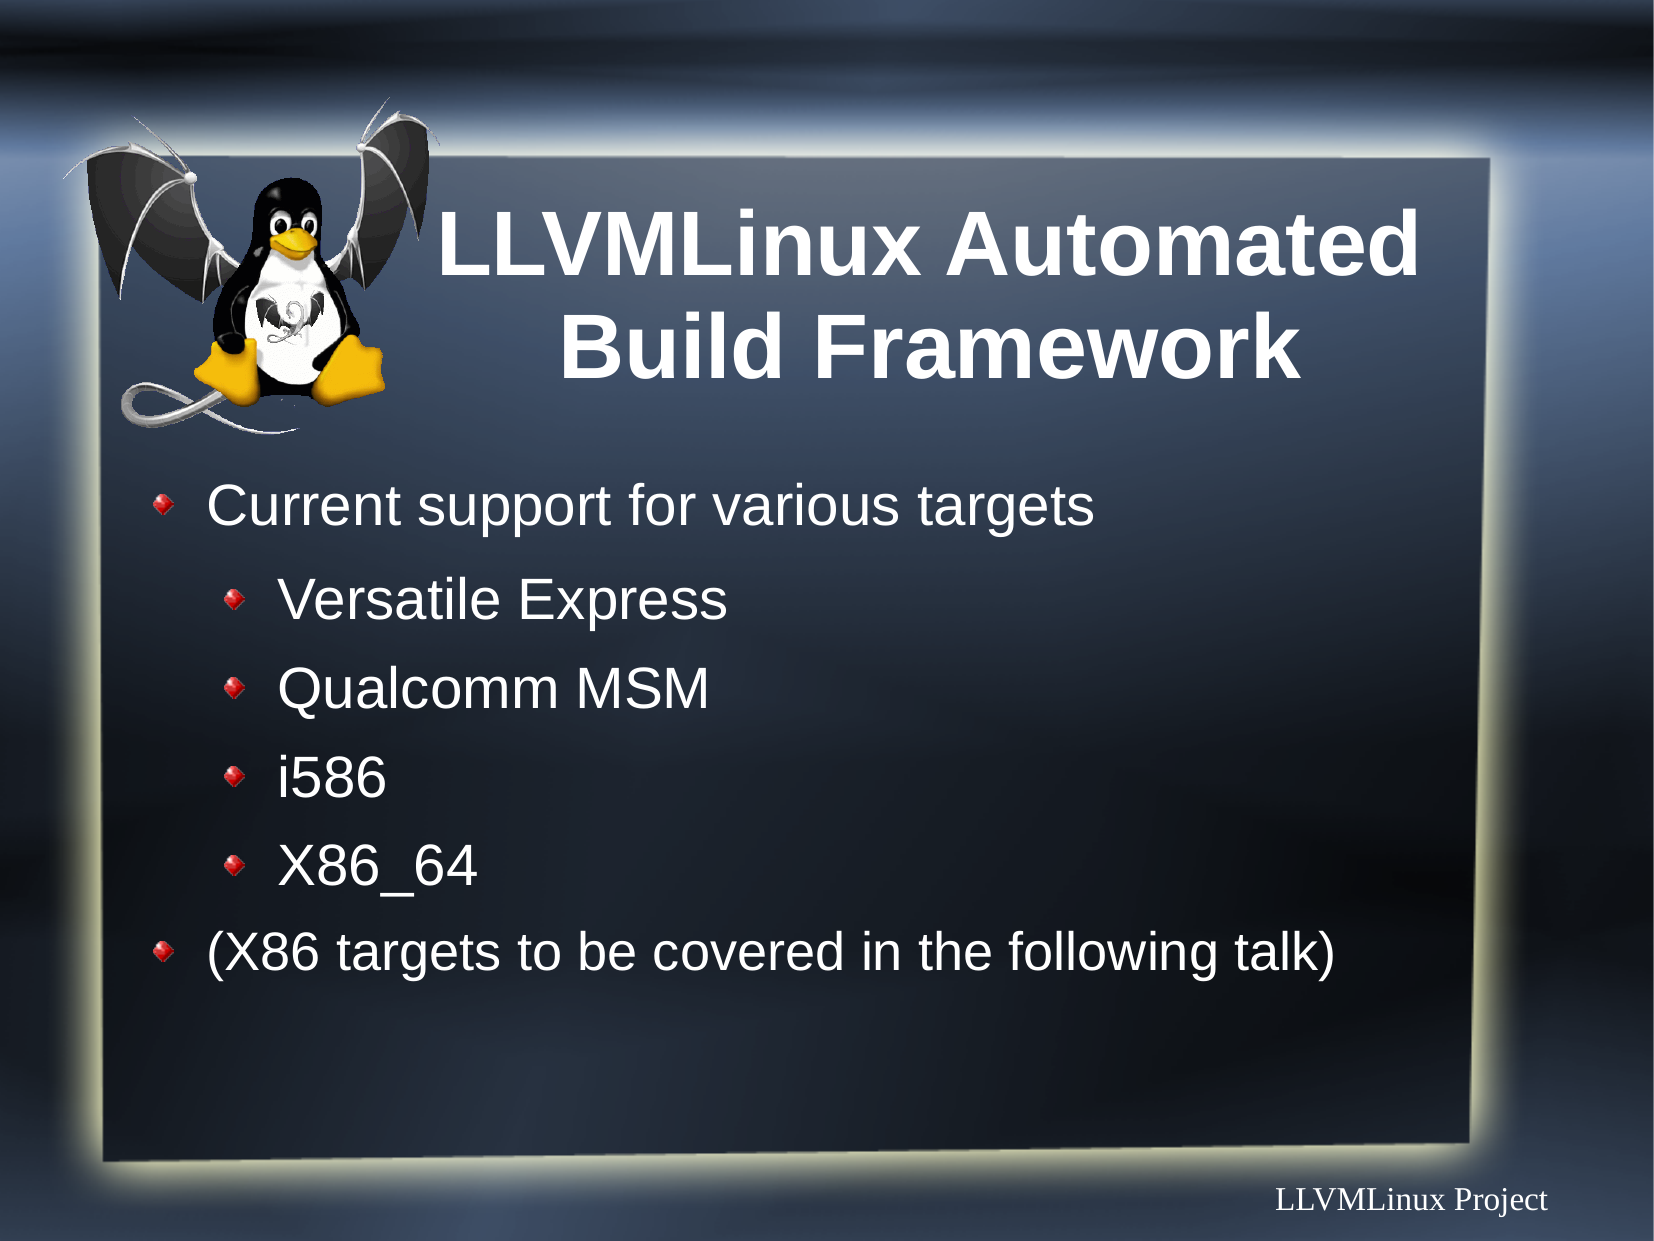

# LLVMLinux Automated Build Framework
Current support for various targets
Versatile Express
Qualcomm MSM
i586
X86_64
(X86 targets to be covered in the following talk)